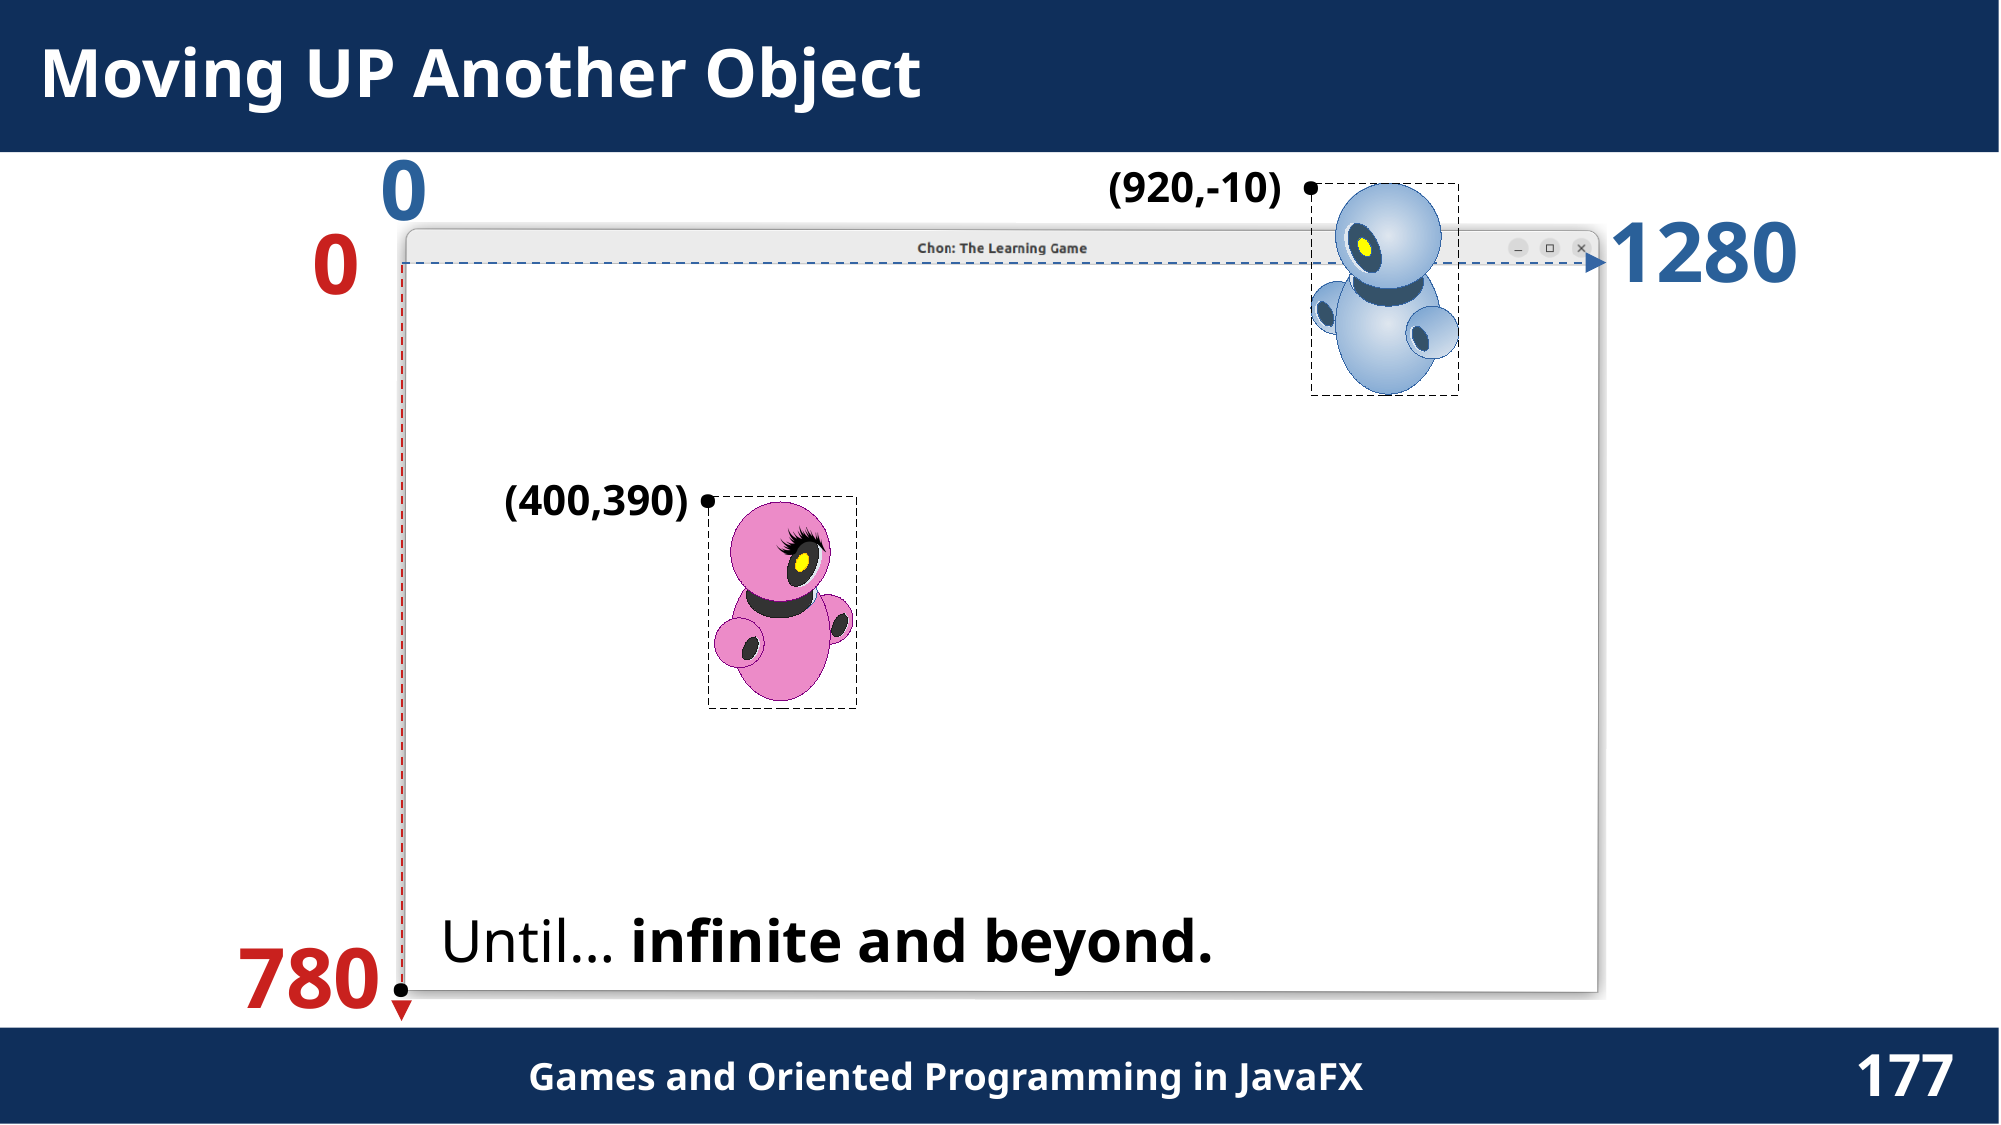

Moving UP Another Object
.
0
 (920,-10)
1280
0
.
(400,390)
Until… infinite and beyond.
.
780